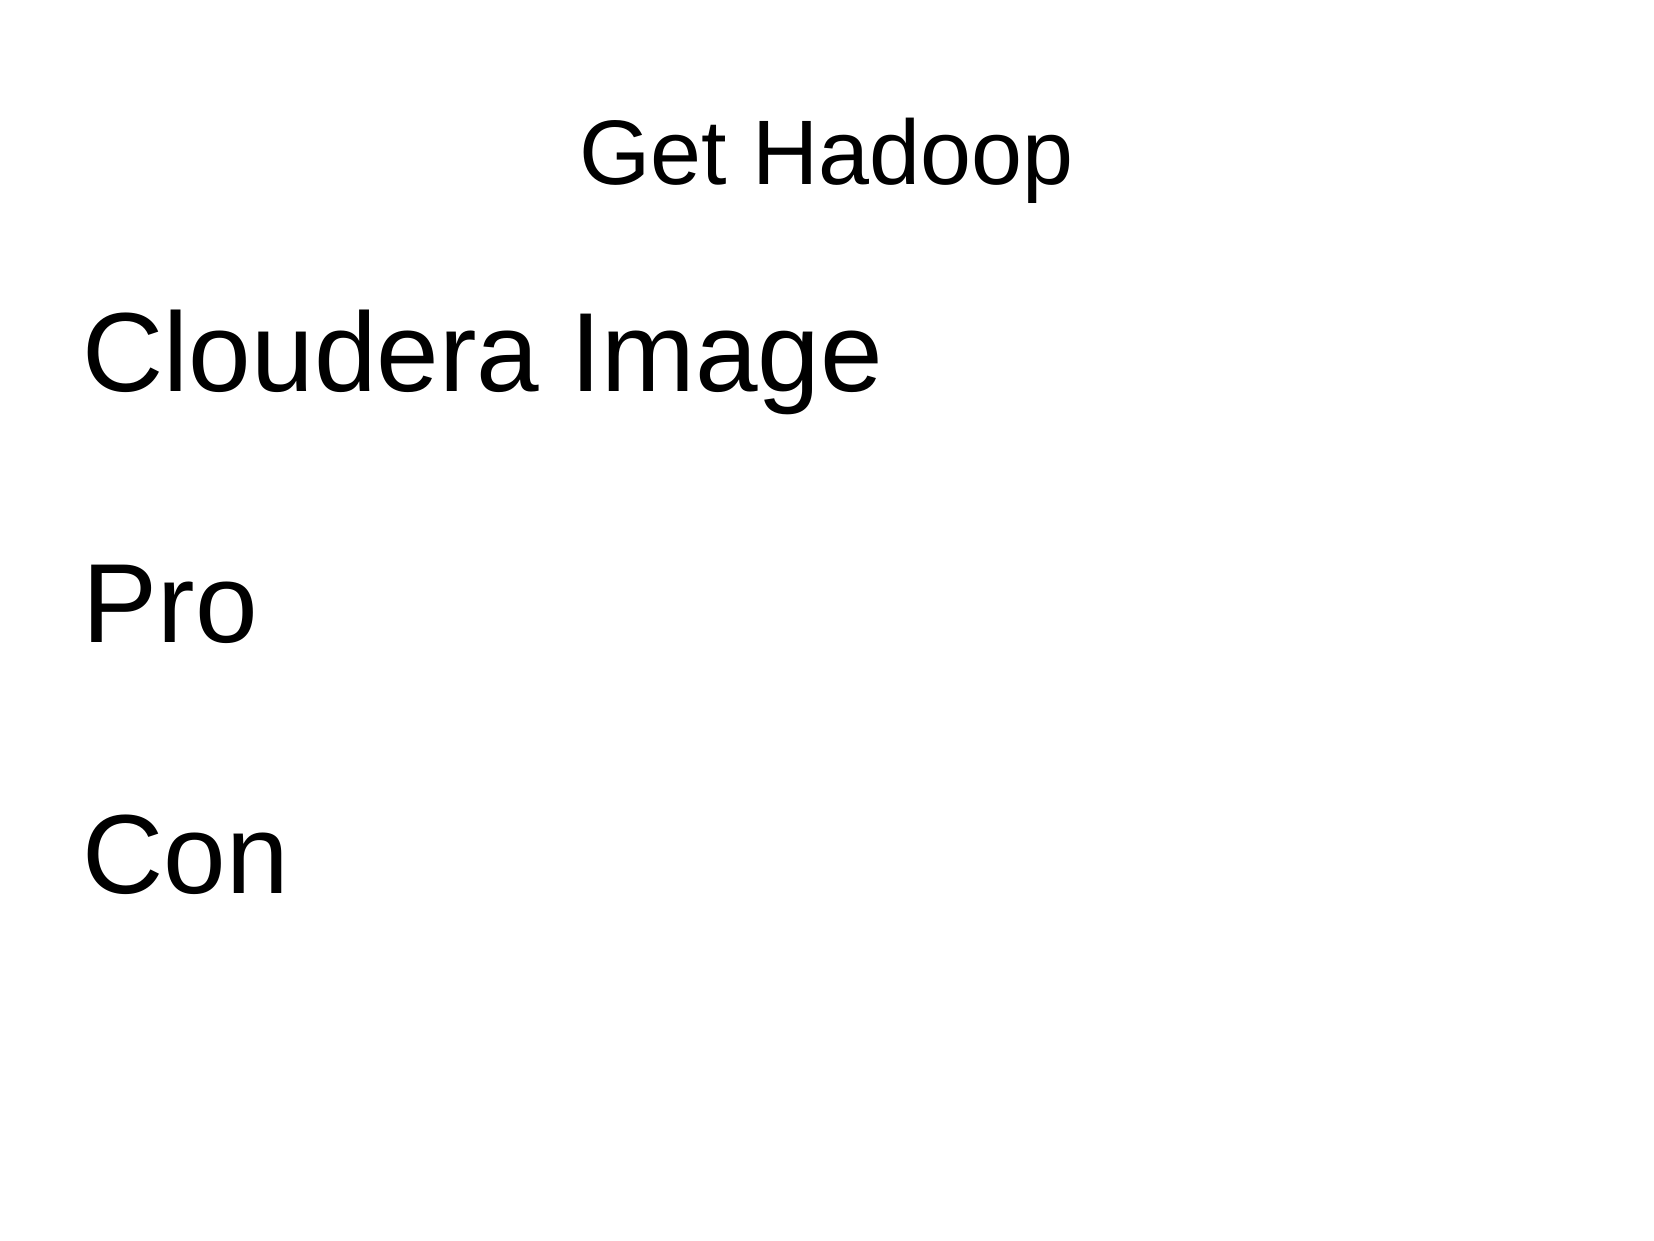

# Get Hadoop
Cloudera Image
Pro
Con